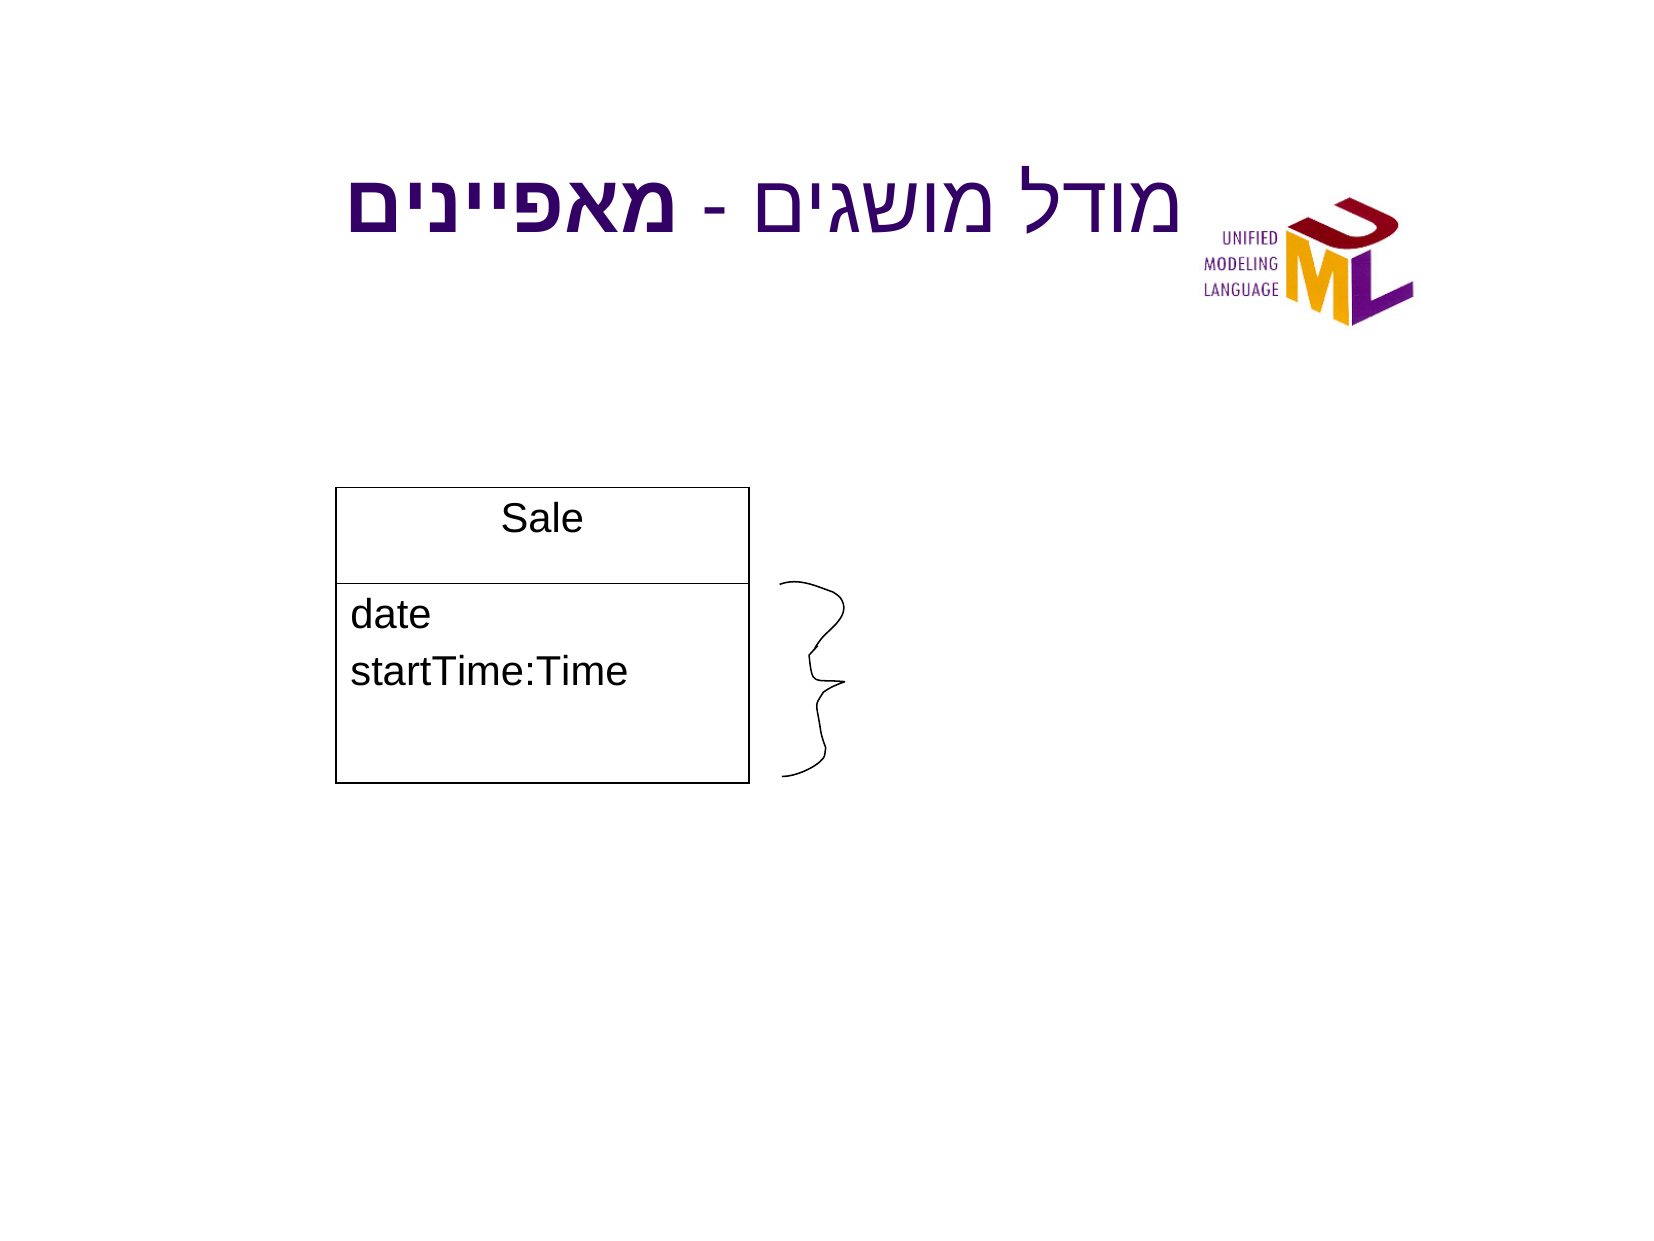

# מודל מושגים - מאפיינים
| Sale |
| --- |
| date startTime:Time |